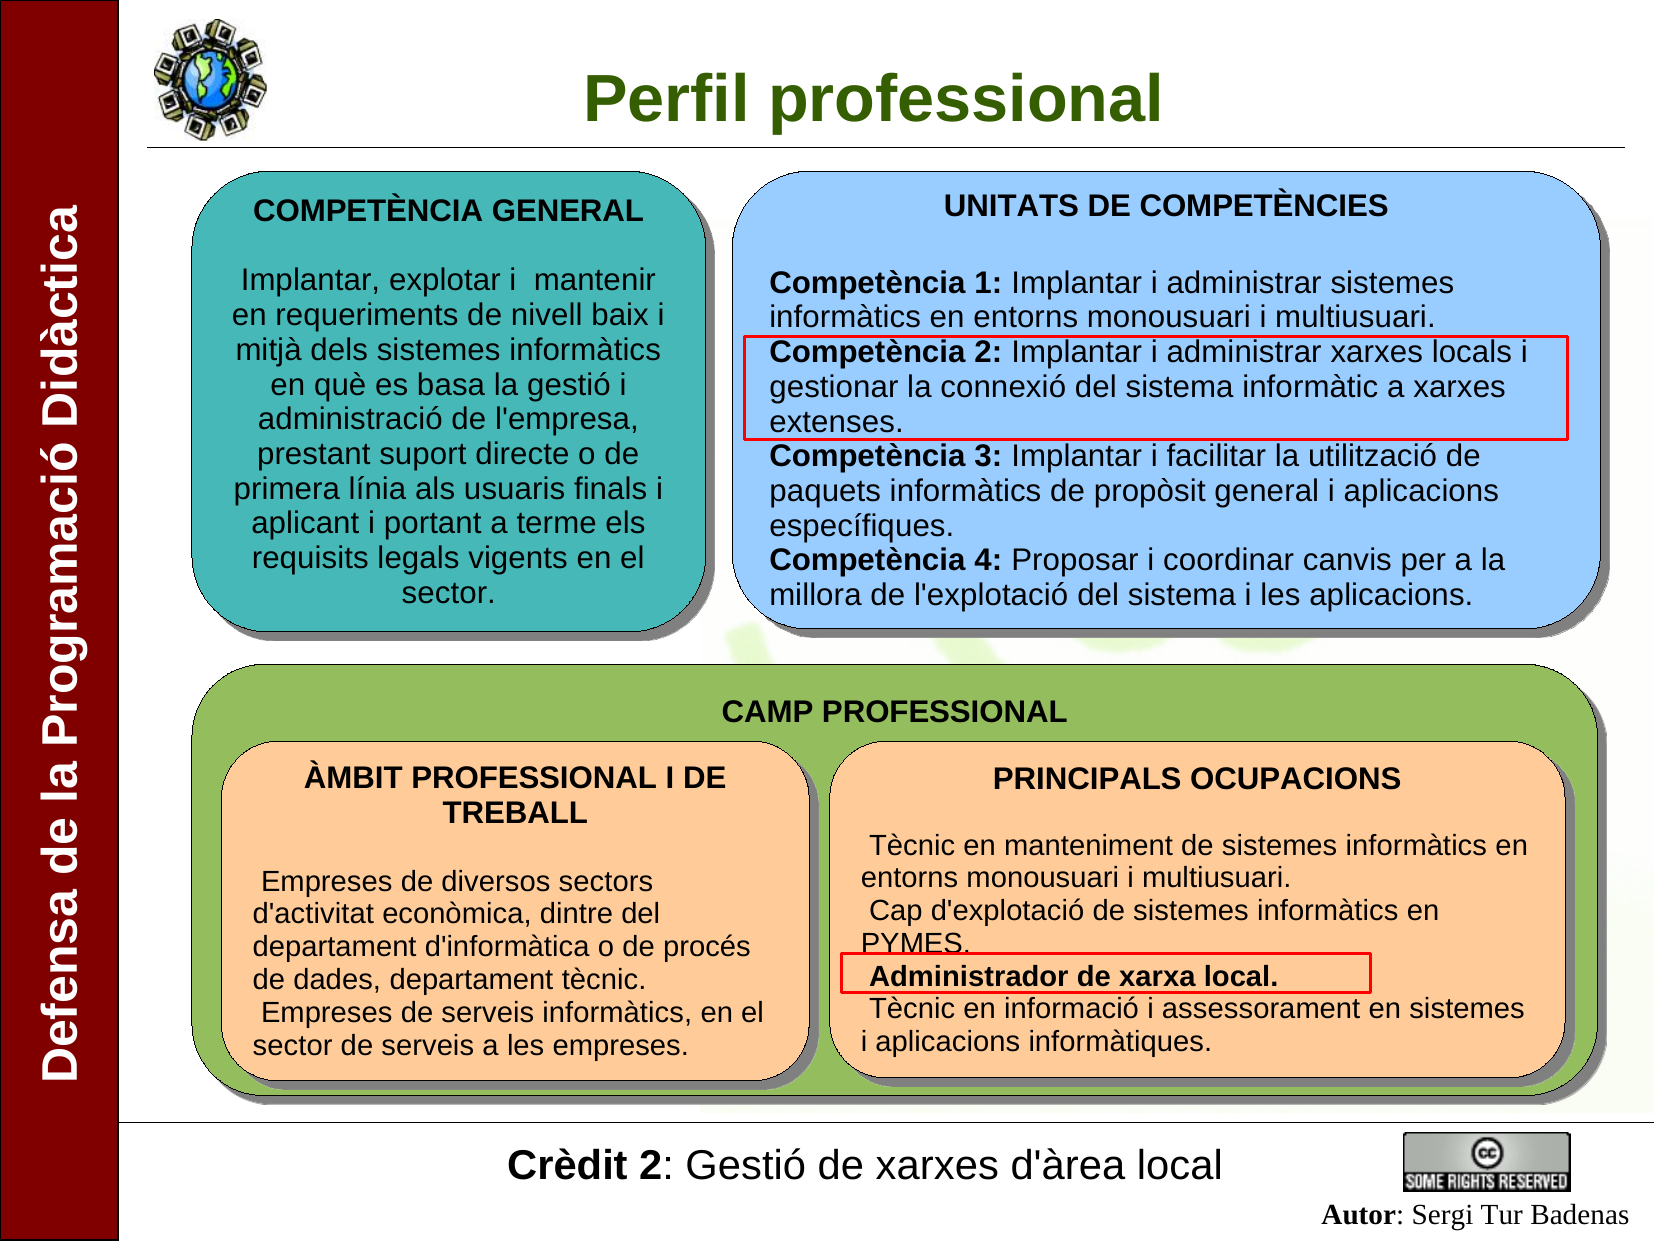

# Perfil professional
COMPETÈNCIA GENERAL
Implantar, explotar i mantenir en requeriments de nivell baix i mitjà dels sistemes informàtics en què es basa la gestió i administració de l'empresa, prestant suport directe o de primera línia als usuaris finals i aplicant i portant a terme els requisits legals vigents en el sector.
UNITATS DE COMPETÈNCIES
Competència 1: Implantar i administrar sistemes informàtics en entorns monousuari i multiusuari.
Competència 2: Implantar i administrar xarxes locals i gestionar la connexió del sistema informàtic a xarxes extenses.
Competència 3: Implantar i facilitar la utilització de paquets informàtics de propòsit general i aplicacions específiques.
Competència 4: Proposar i coordinar canvis per a la millora de l'explotació del sistema i les aplicacions.
CAMP PROFESSIONAL
ÀMBIT PROFESSIONAL I DE TREBALL
 Empreses de diversos sectors d'activitat econòmica, dintre del departament d'informàtica o de procés de dades, departament tècnic.
 Empreses de serveis informàtics, en el sector de serveis a les empreses.
PRINCIPALS OCUPACIONS
 Tècnic en manteniment de sistemes informàtics en entorns monousuari i multiusuari.
 Cap d'explotació de sistemes informàtics en PYMES.
 Administrador de xarxa local.
 Tècnic en informació i assessorament en sistemes i aplicacions informàtiques.